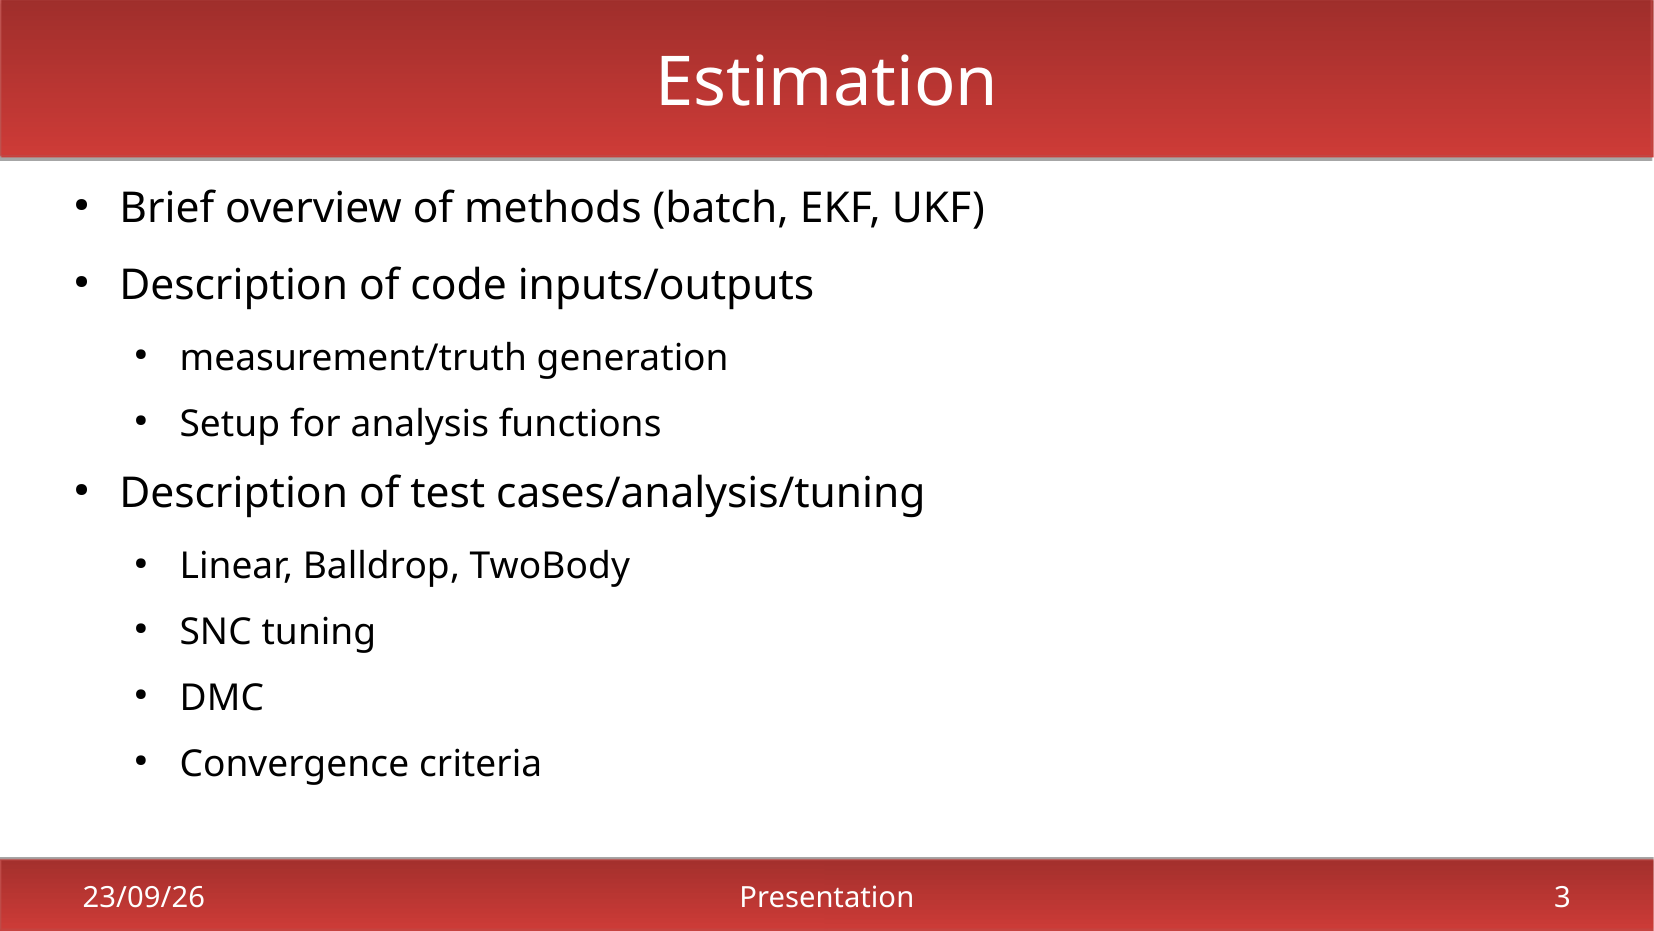

# Estimation
Brief overview of methods (batch, EKF, UKF)
Description of code inputs/outputs
measurement/truth generation
Setup for analysis functions
Description of test cases/analysis/tuning
Linear, Balldrop, TwoBody
SNC tuning
DMC
Convergence criteria
Presentation
3